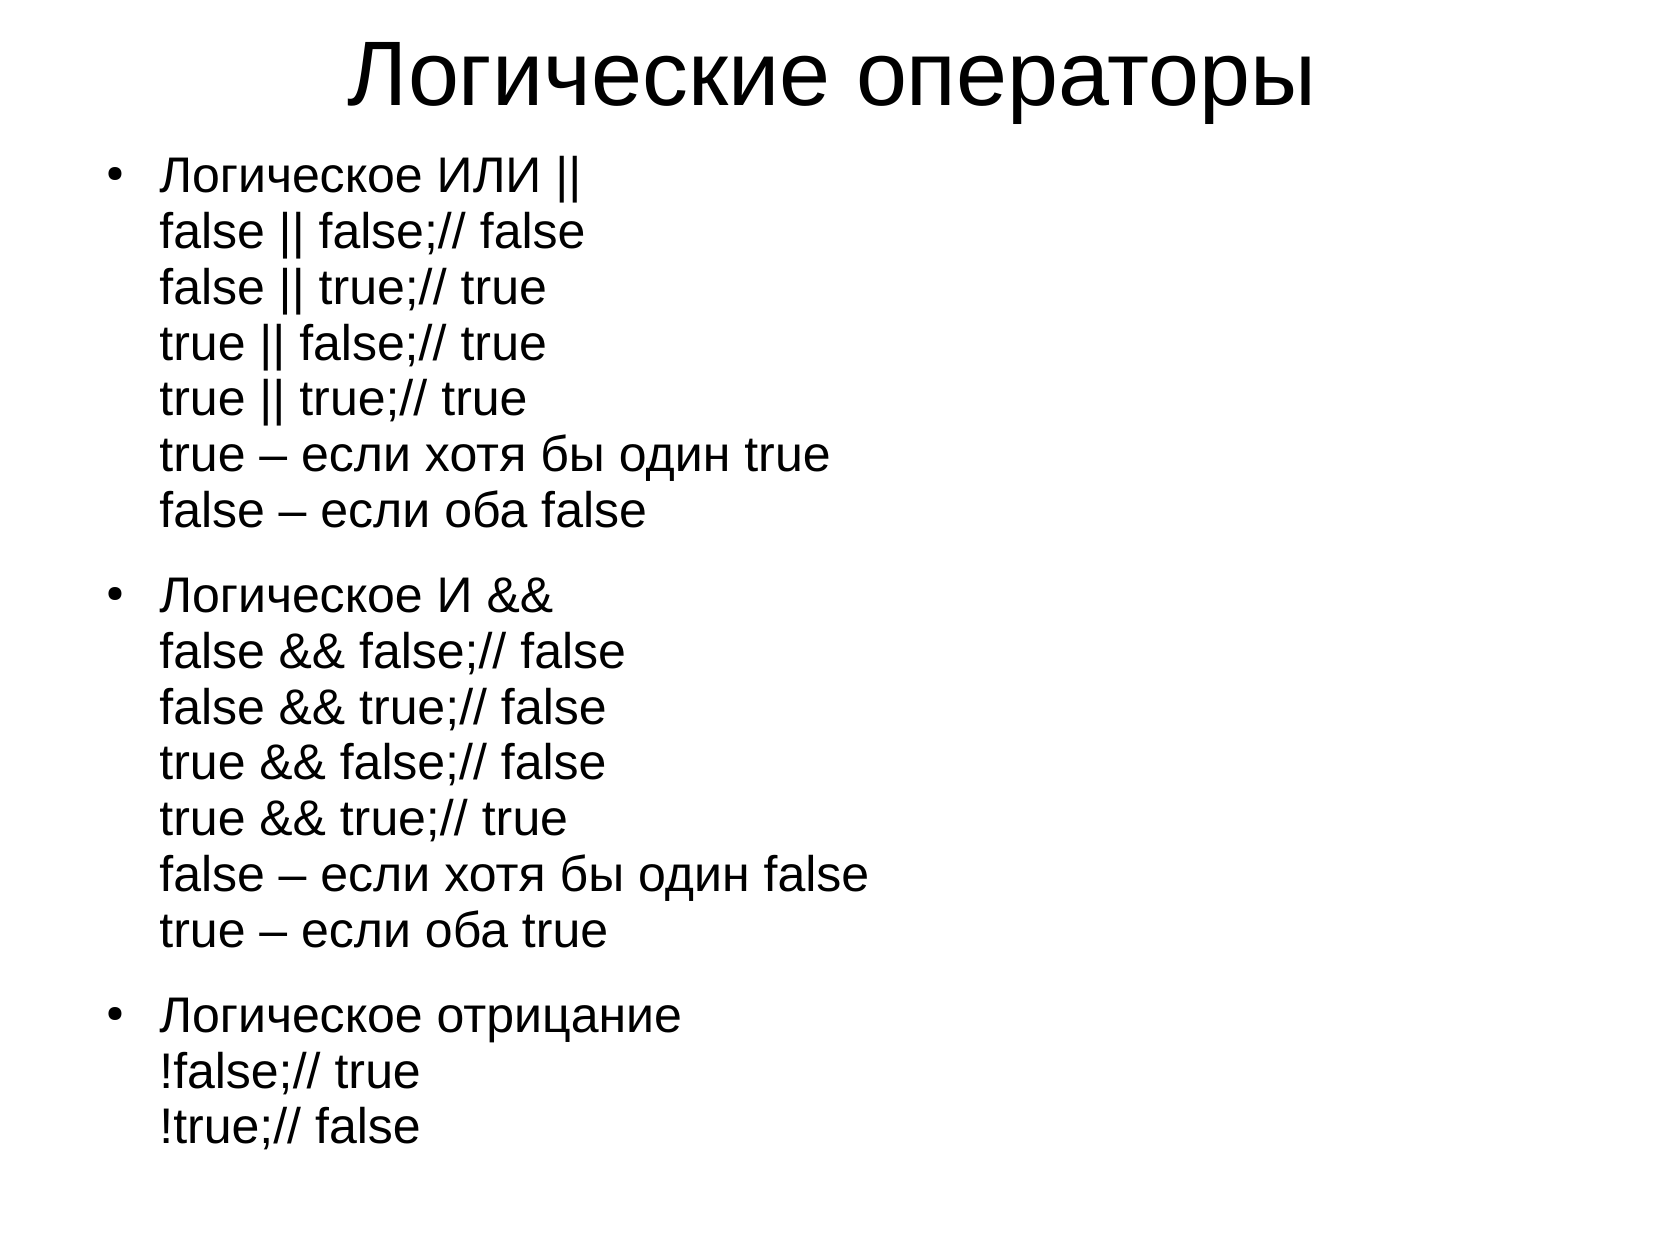

# Логические операторы
Логическое ИЛИ ||
false || false;// false
false || true;// true
true || false;// true
true || true;// true
true – если хотя бы один true
false – если оба false
Логическое И &&
false && false;// false
false && true;// false
true && false;// false
true && true;// true
false – если хотя бы один false
true – если оба true
Логическое отрицание
!false;// true
!true;// false